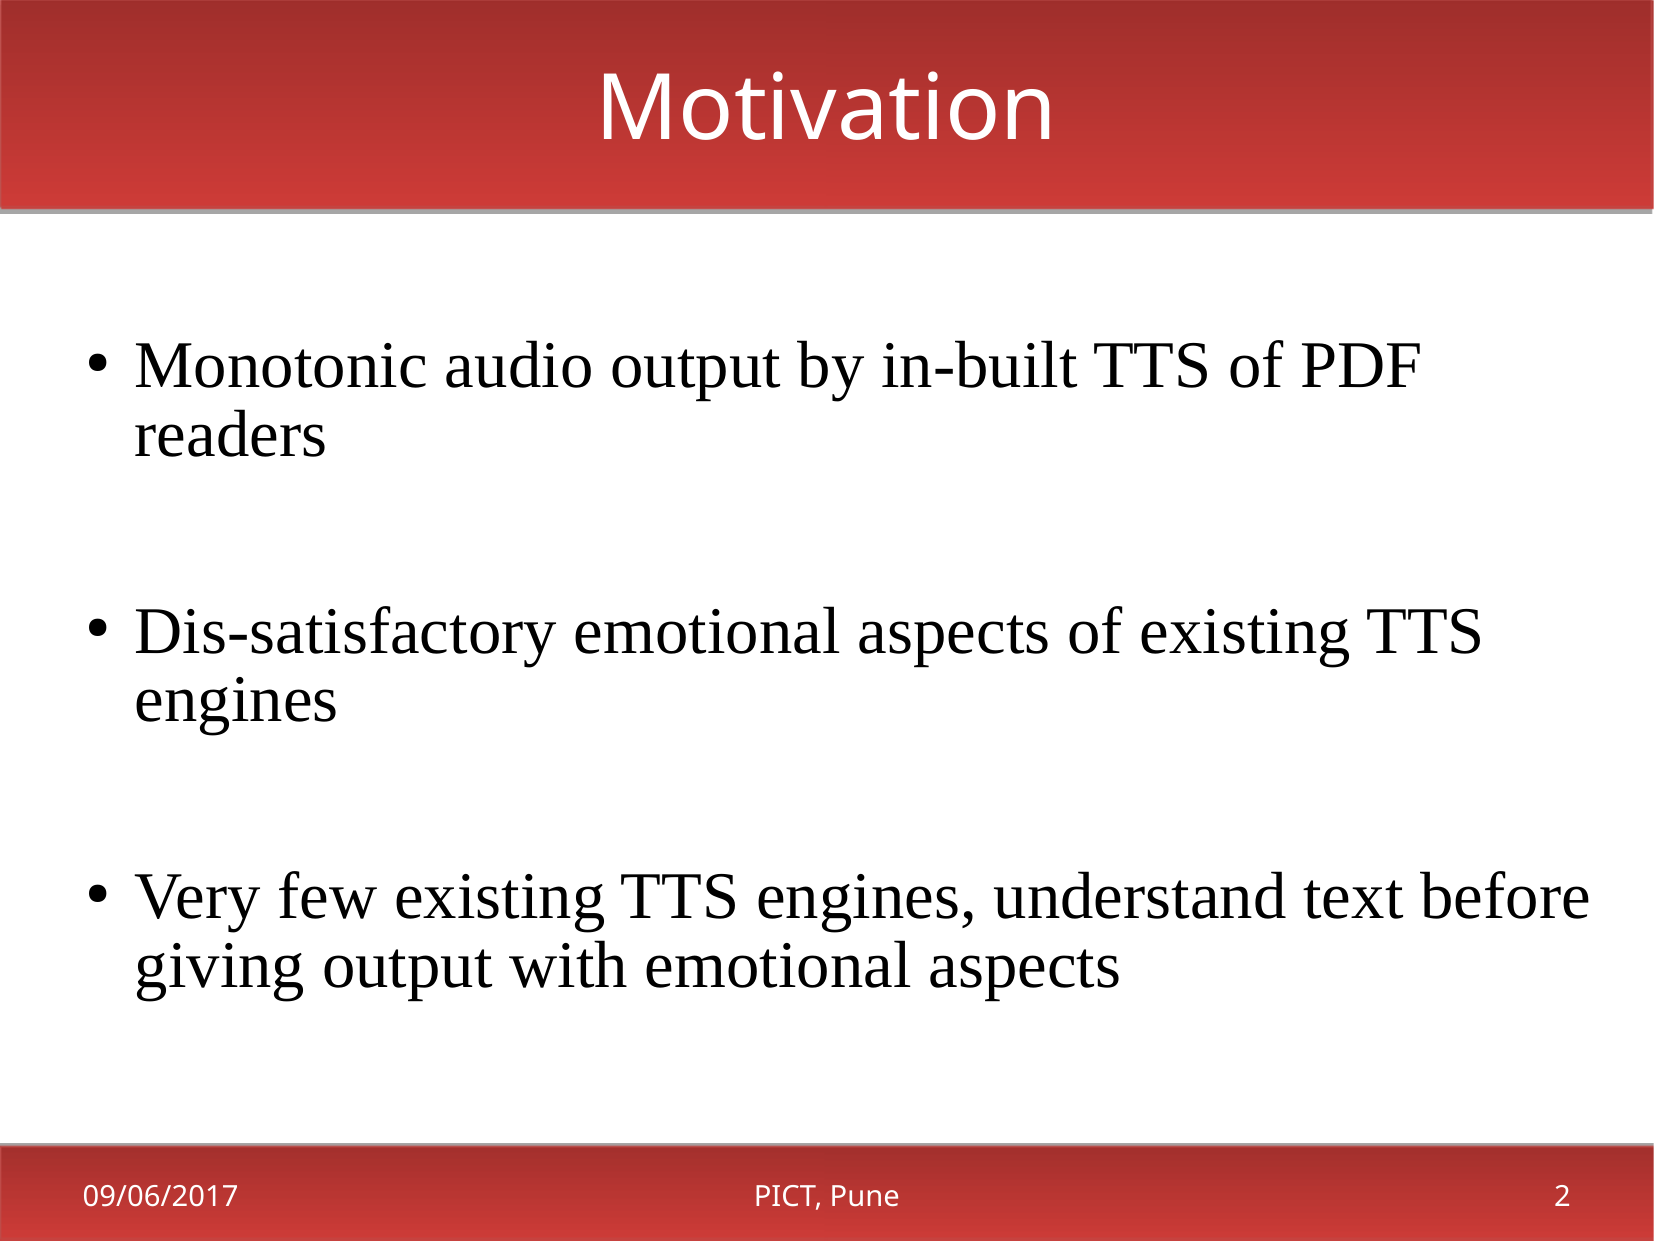

# Motivation
Monotonic audio output by in-built TTS of PDF readers
Dis-satisfactory emotional aspects of existing TTS engines
Very few existing TTS engines, understand text before giving output with emotional aspects
09/06/2017
PICT, Pune
2